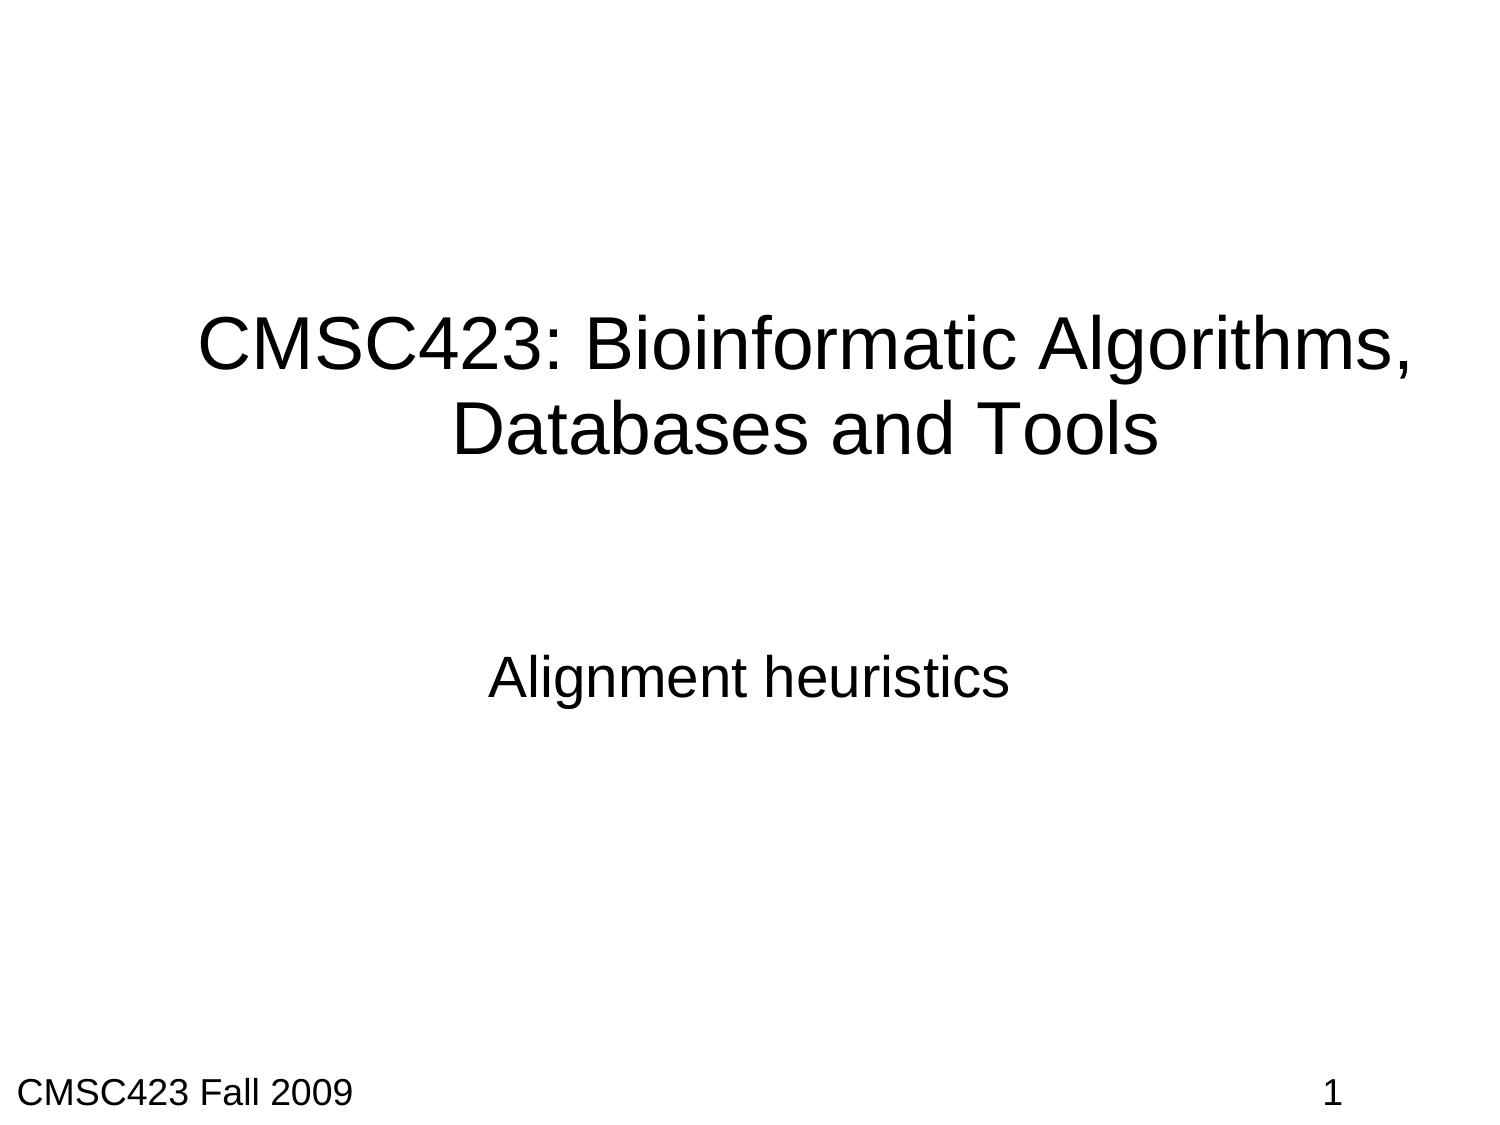

# CMSC423: Bioinformatic Algorithms, Databases and Tools
Alignment heuristics
CMSC423 Fall 2009
1